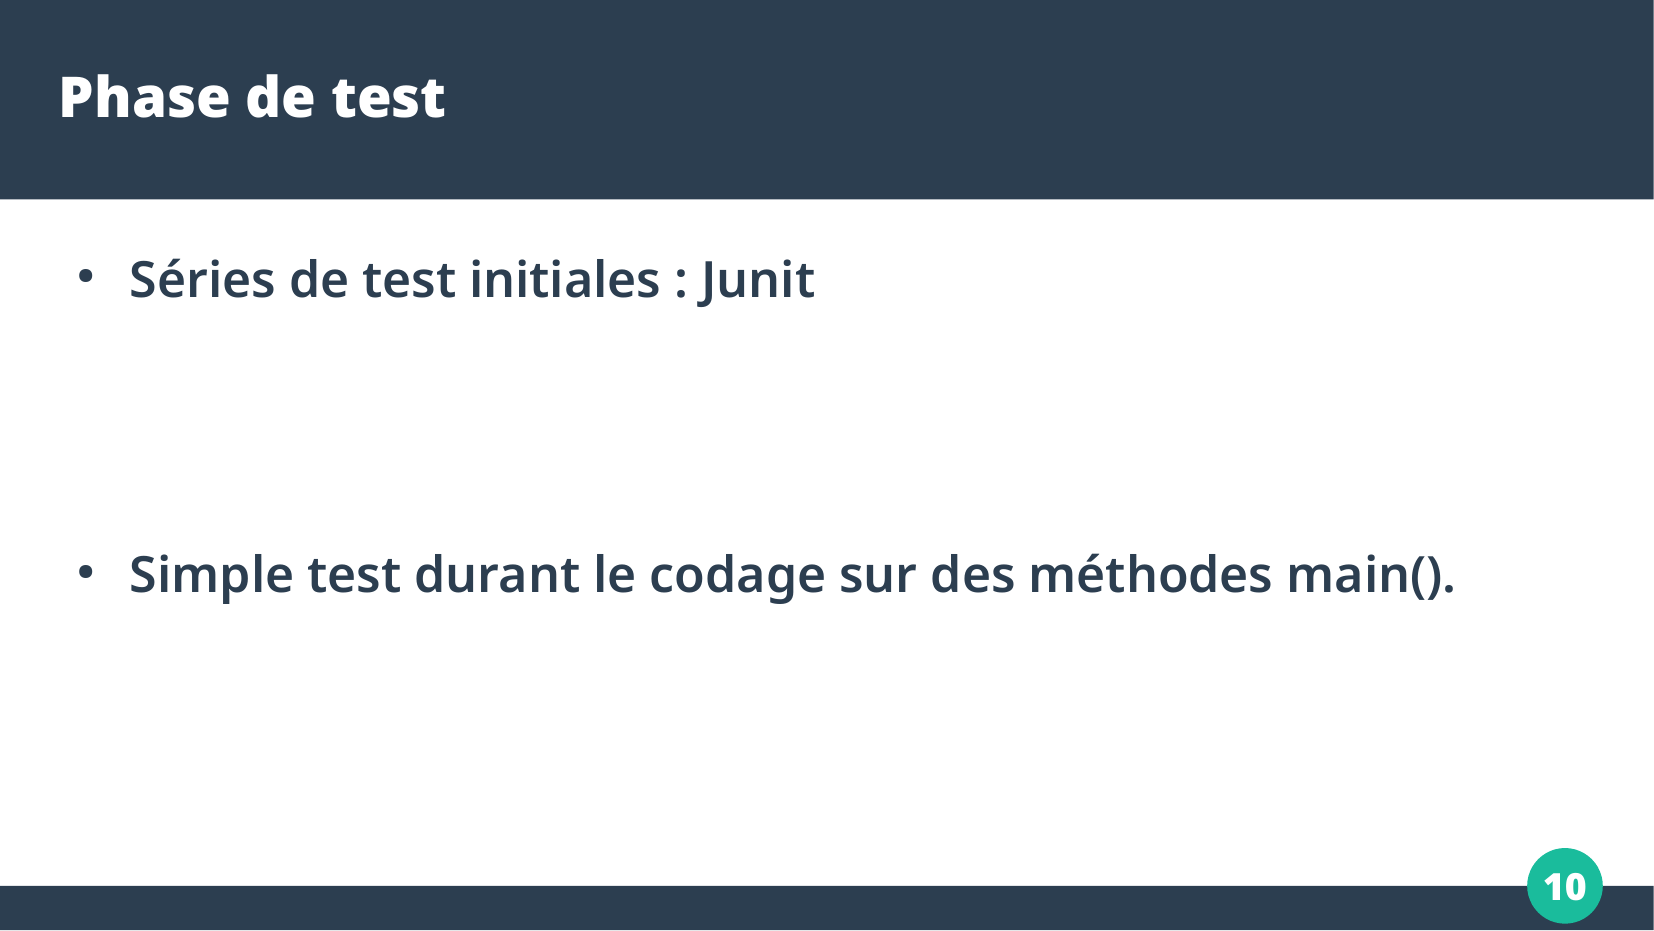

# Phase de test
Séries de test initiales : Junit
Simple test durant le codage sur des méthodes main().